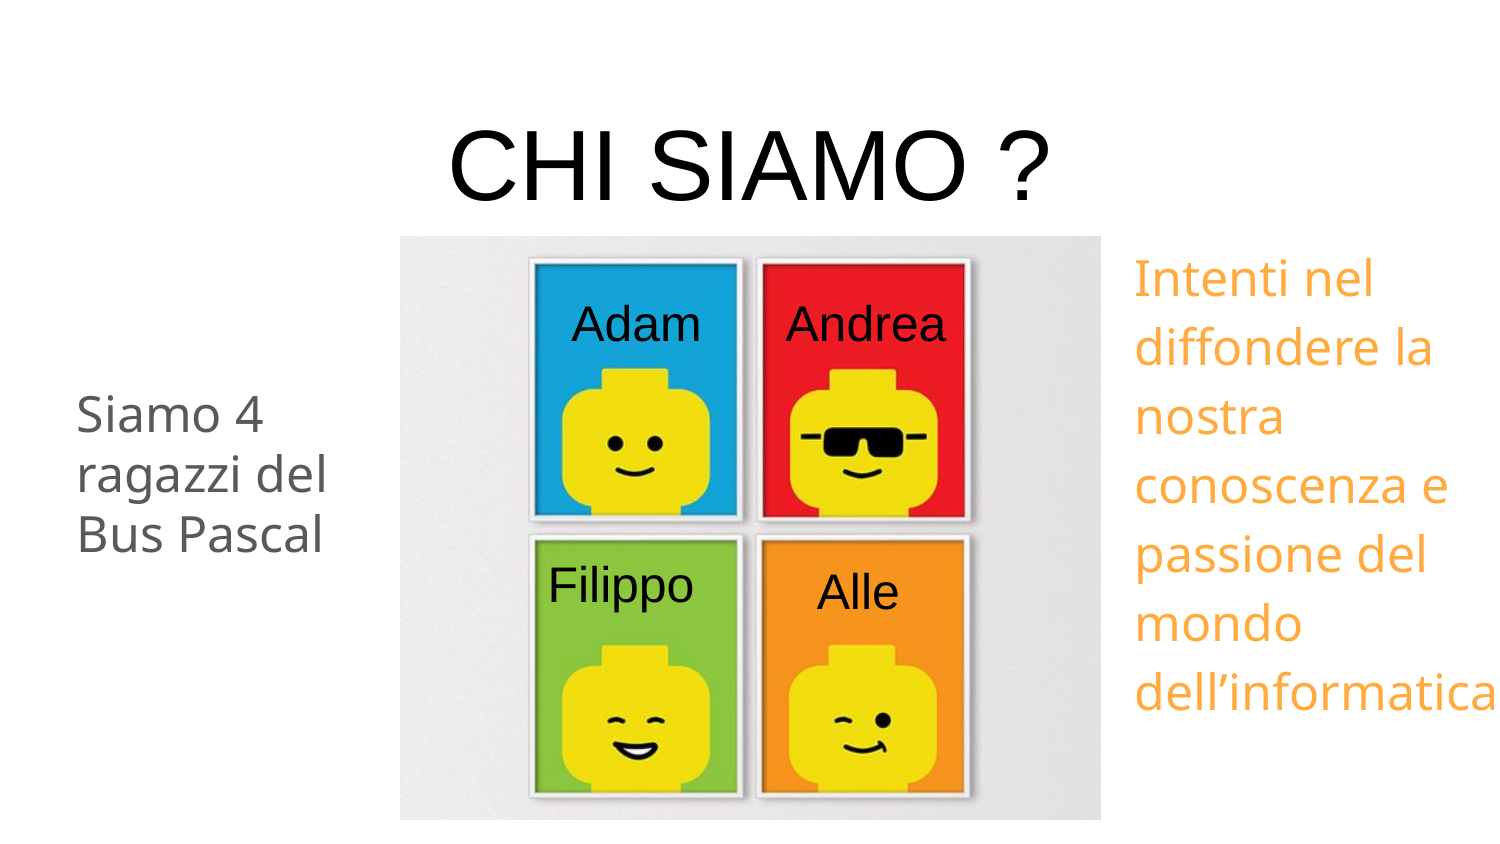

# CHI SIAMO ?
Intenti nel diffondere la nostra conoscenza e passione del mondo dell’informatica
Adam
Andrea
Siamo 4 ragazzi del Bus Pascal
Filippo
Alle